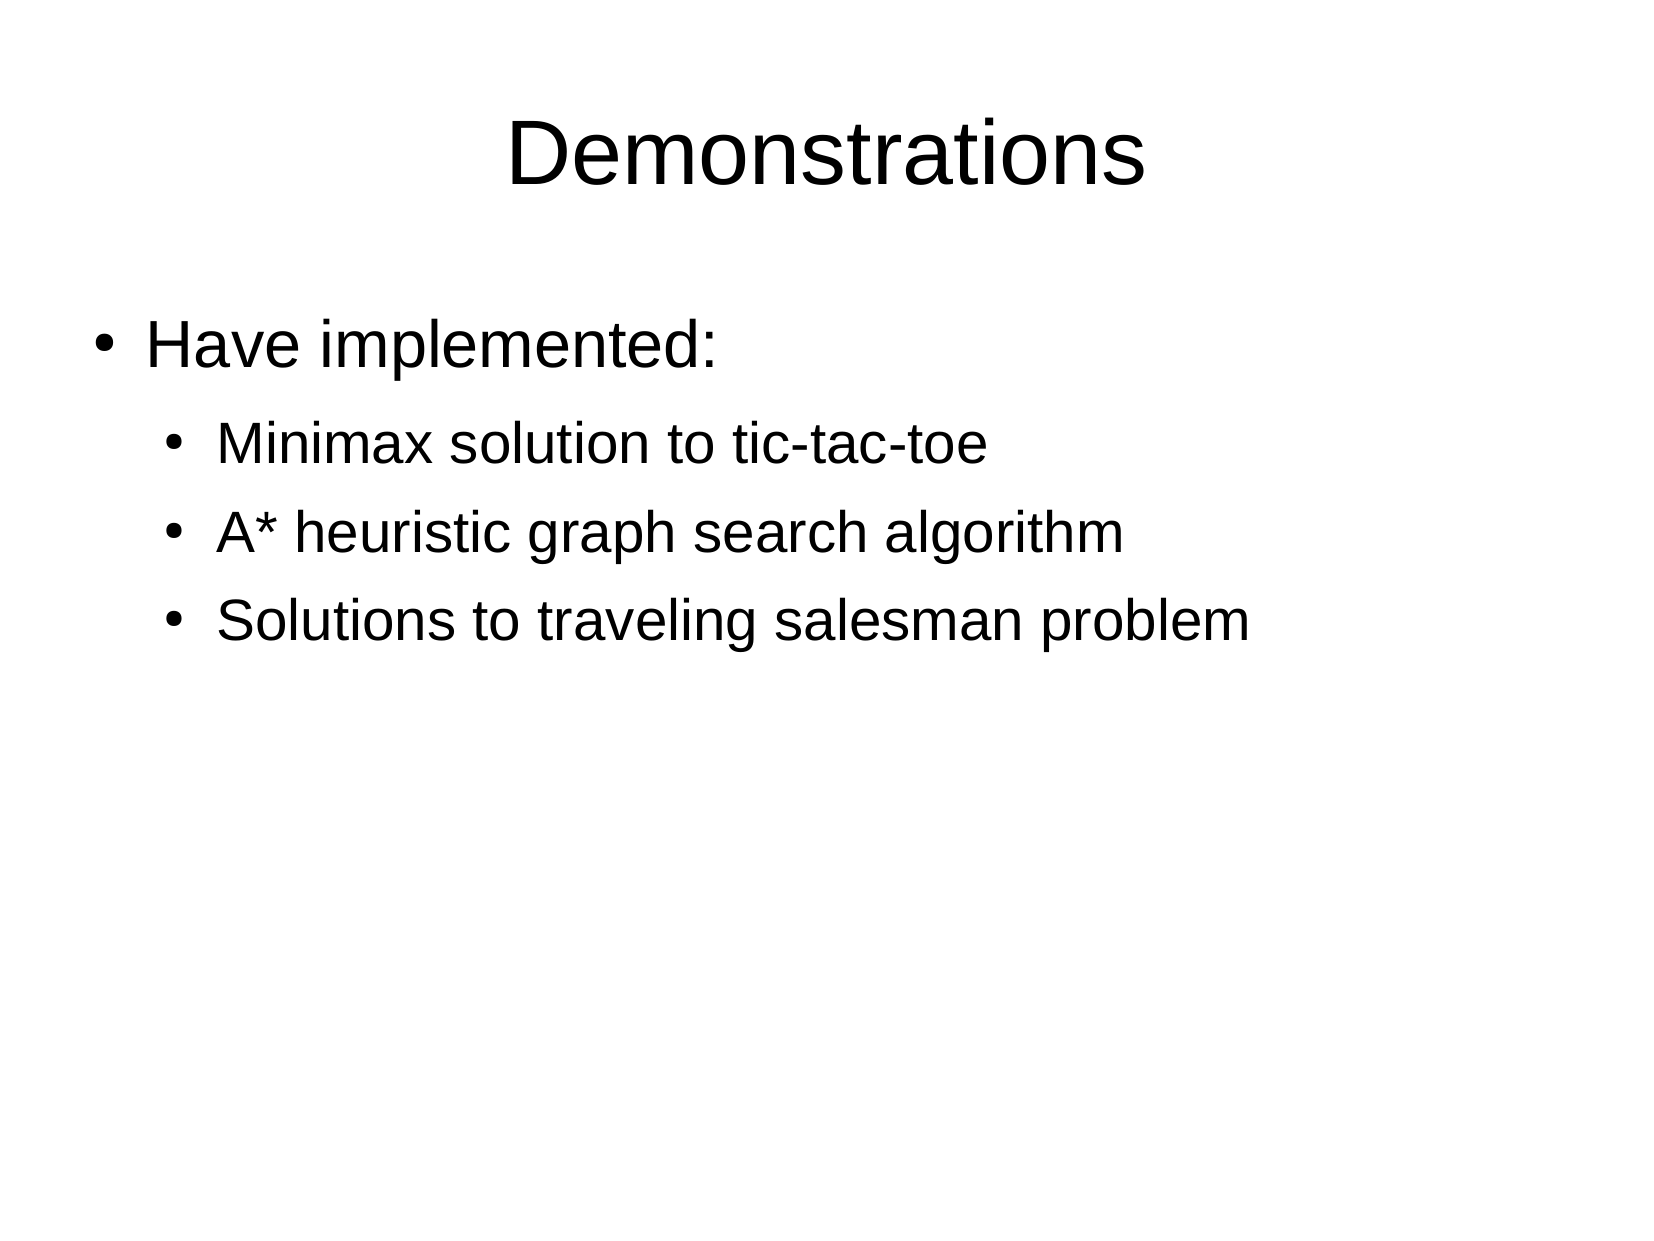

# Demonstrations
Have implemented:
Minimax solution to tic-tac-toe
A* heuristic graph search algorithm
Solutions to traveling salesman problem